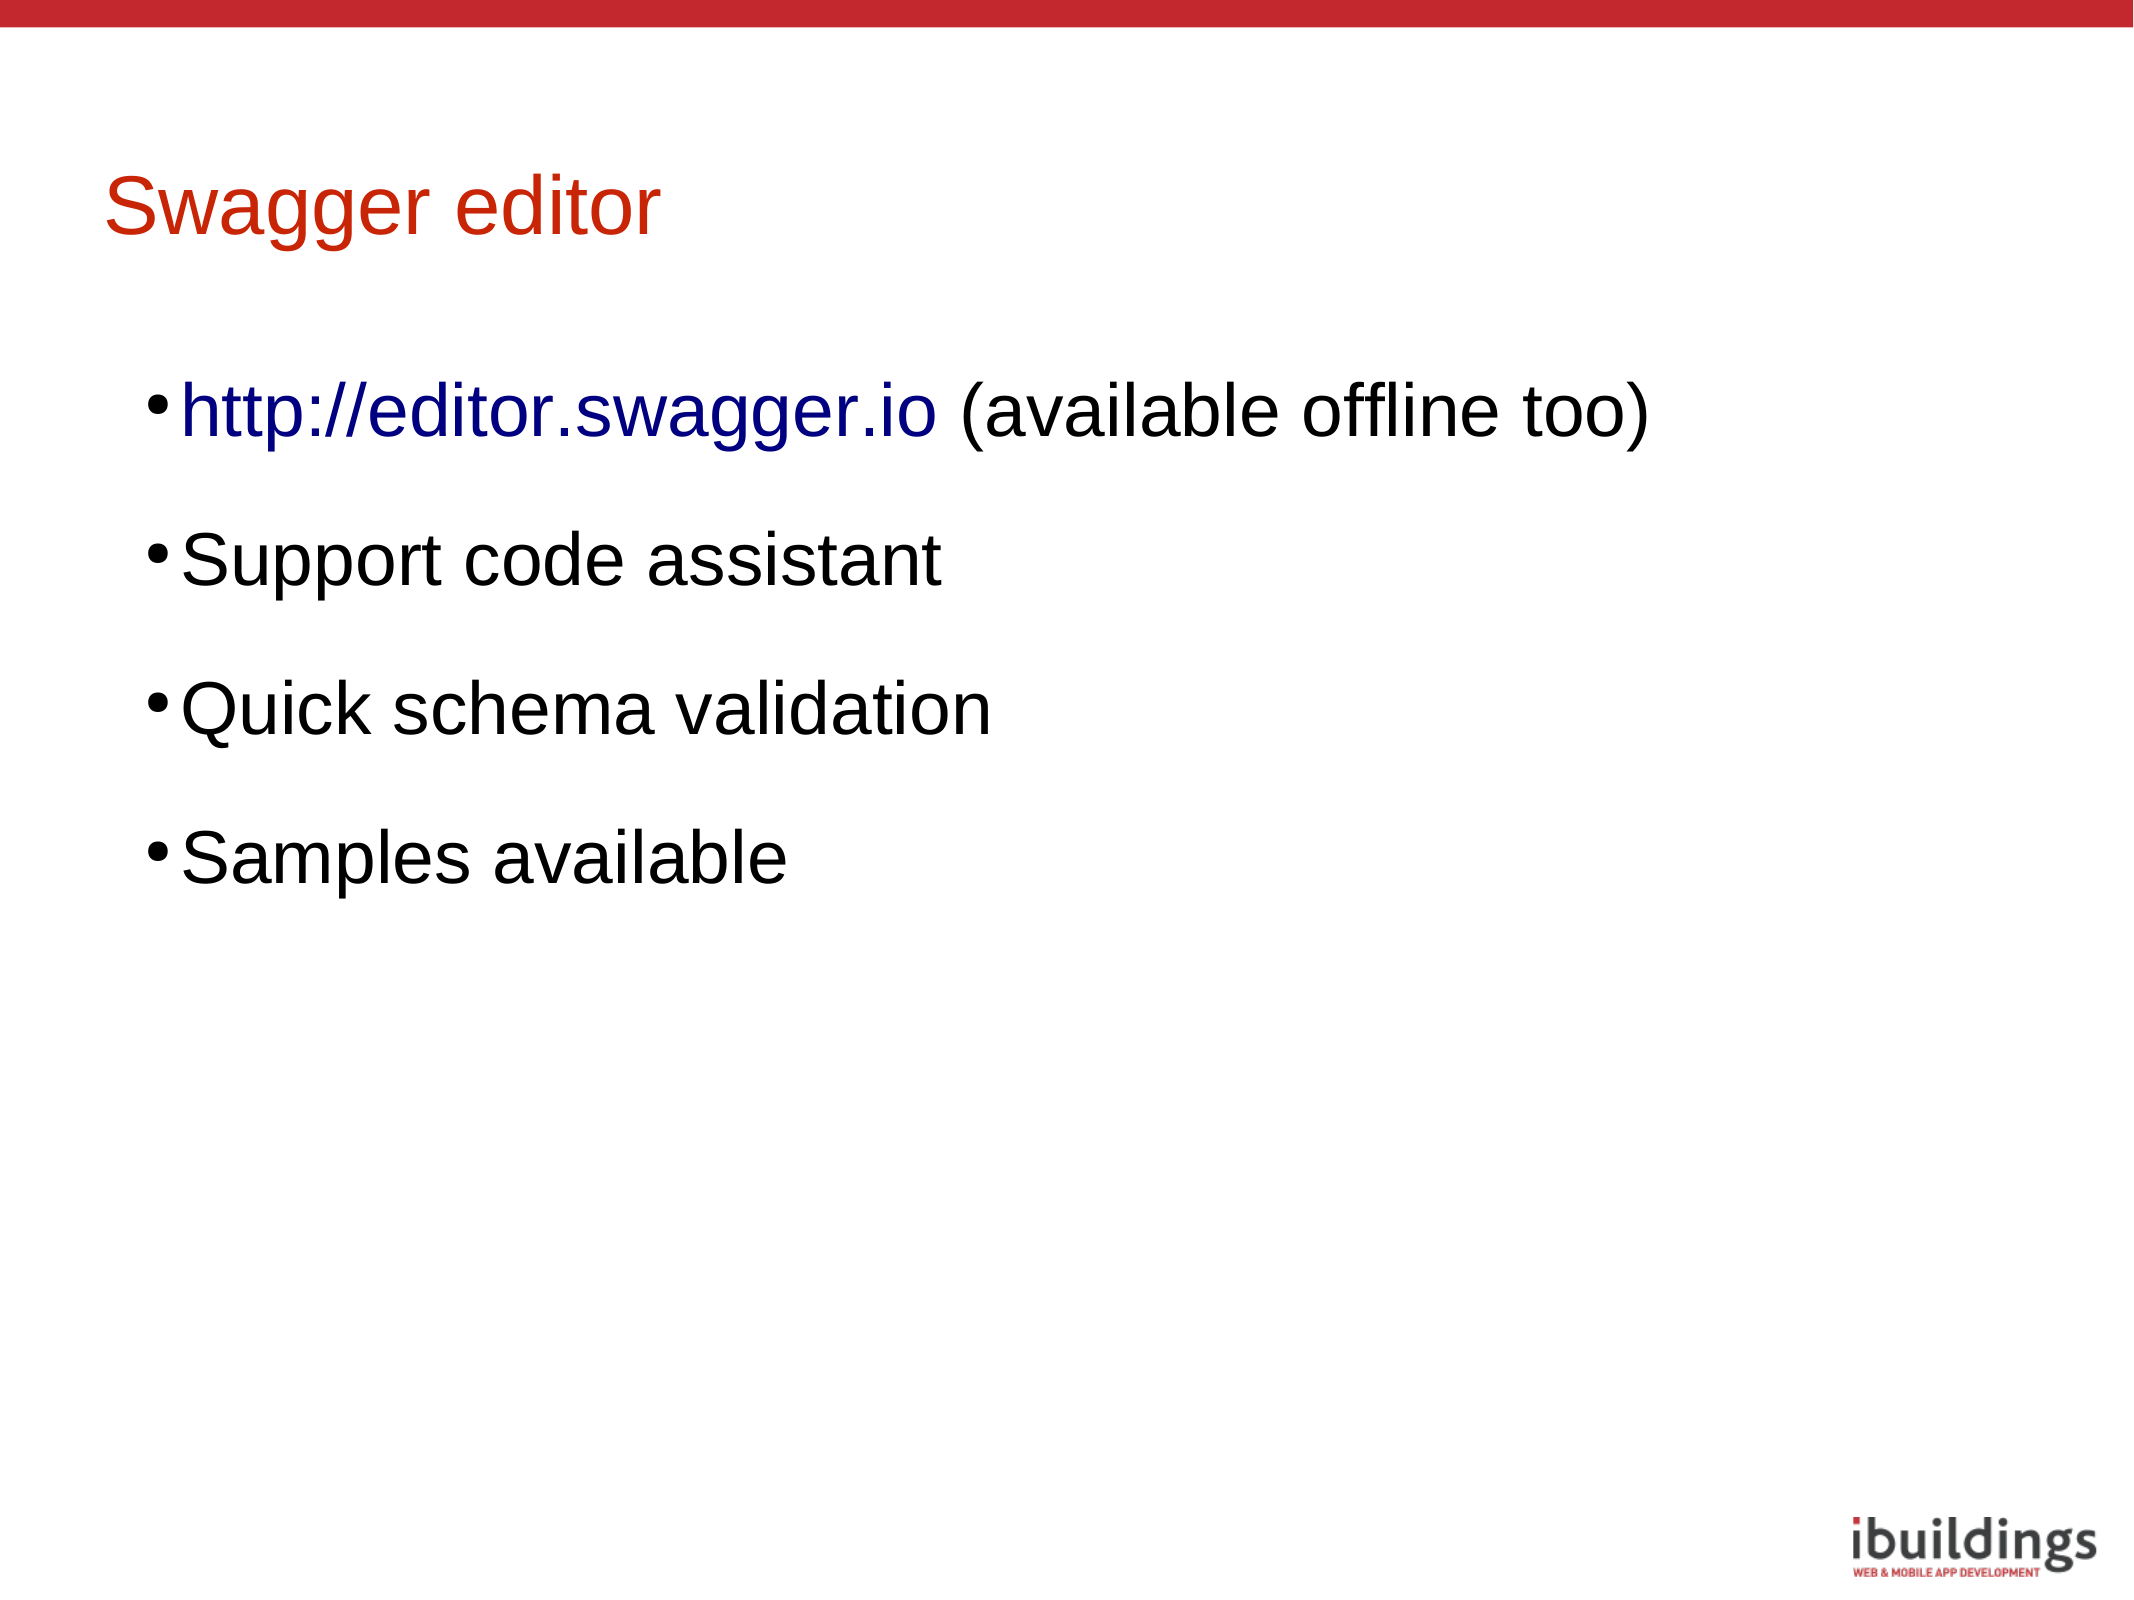

# Swagger editor
http://editor.swagger.io (available offline too)
Support code assistant
Quick schema validation
Samples available